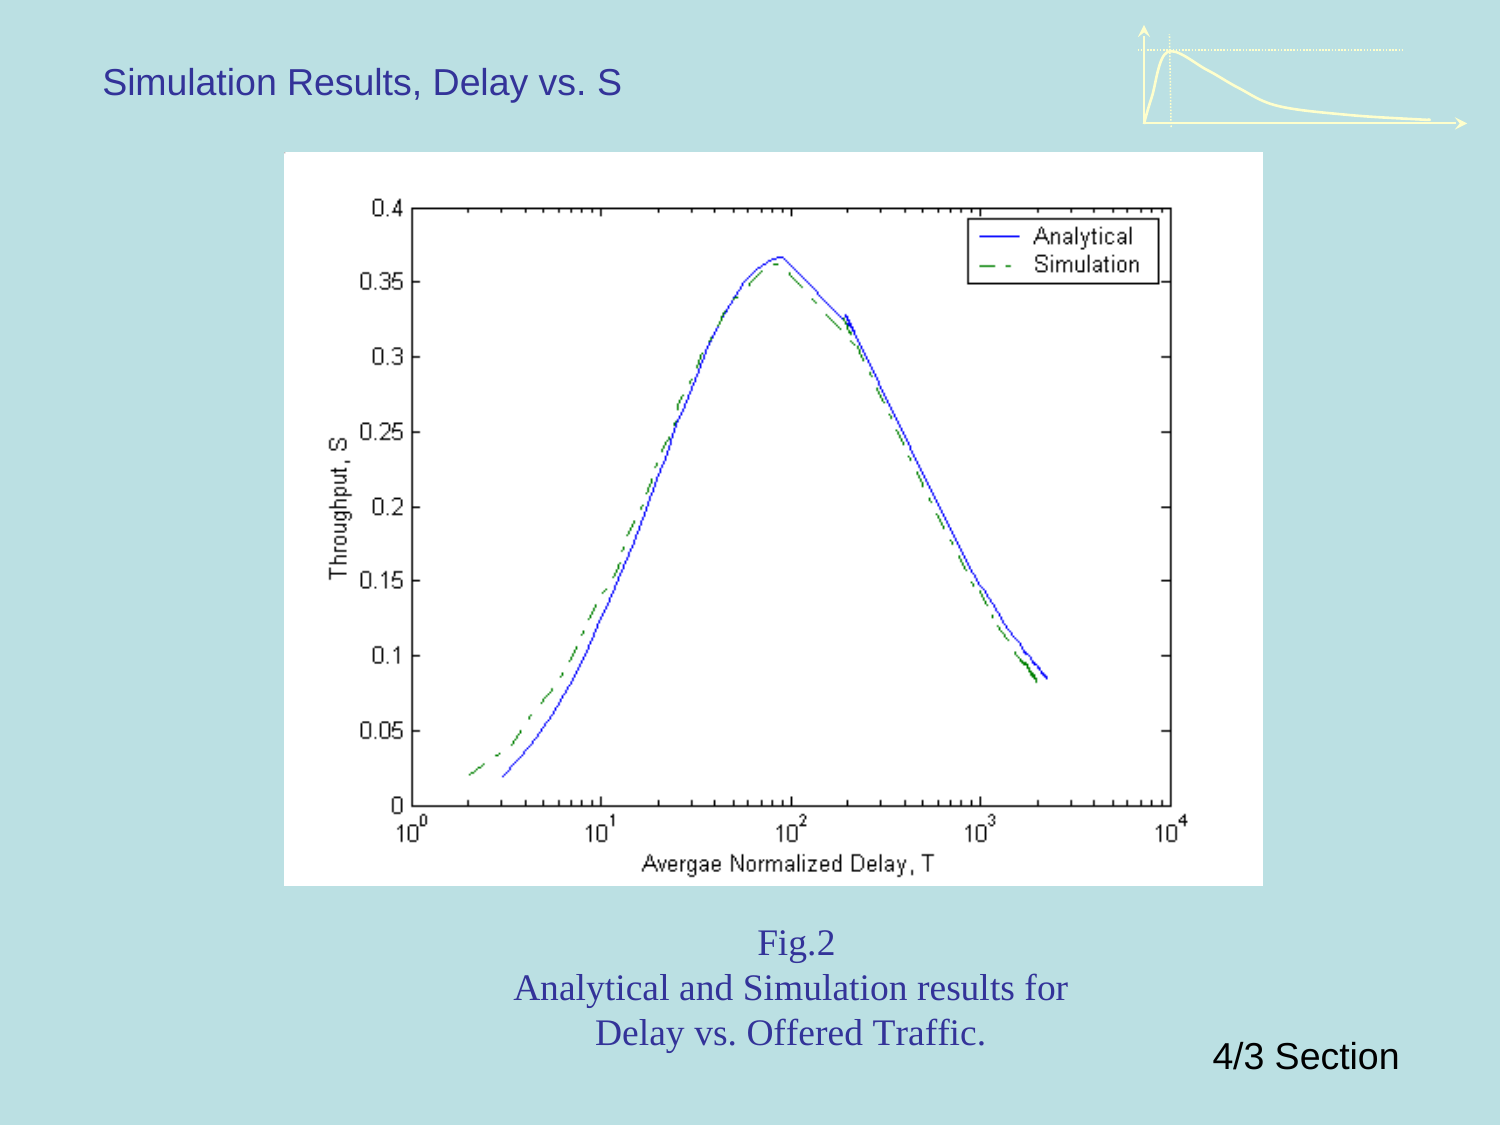

Simulation Results, Delay vs. S
 Fig.2
Analytical and Simulation results for Delay vs. Offered Traffic.
4/3 Section